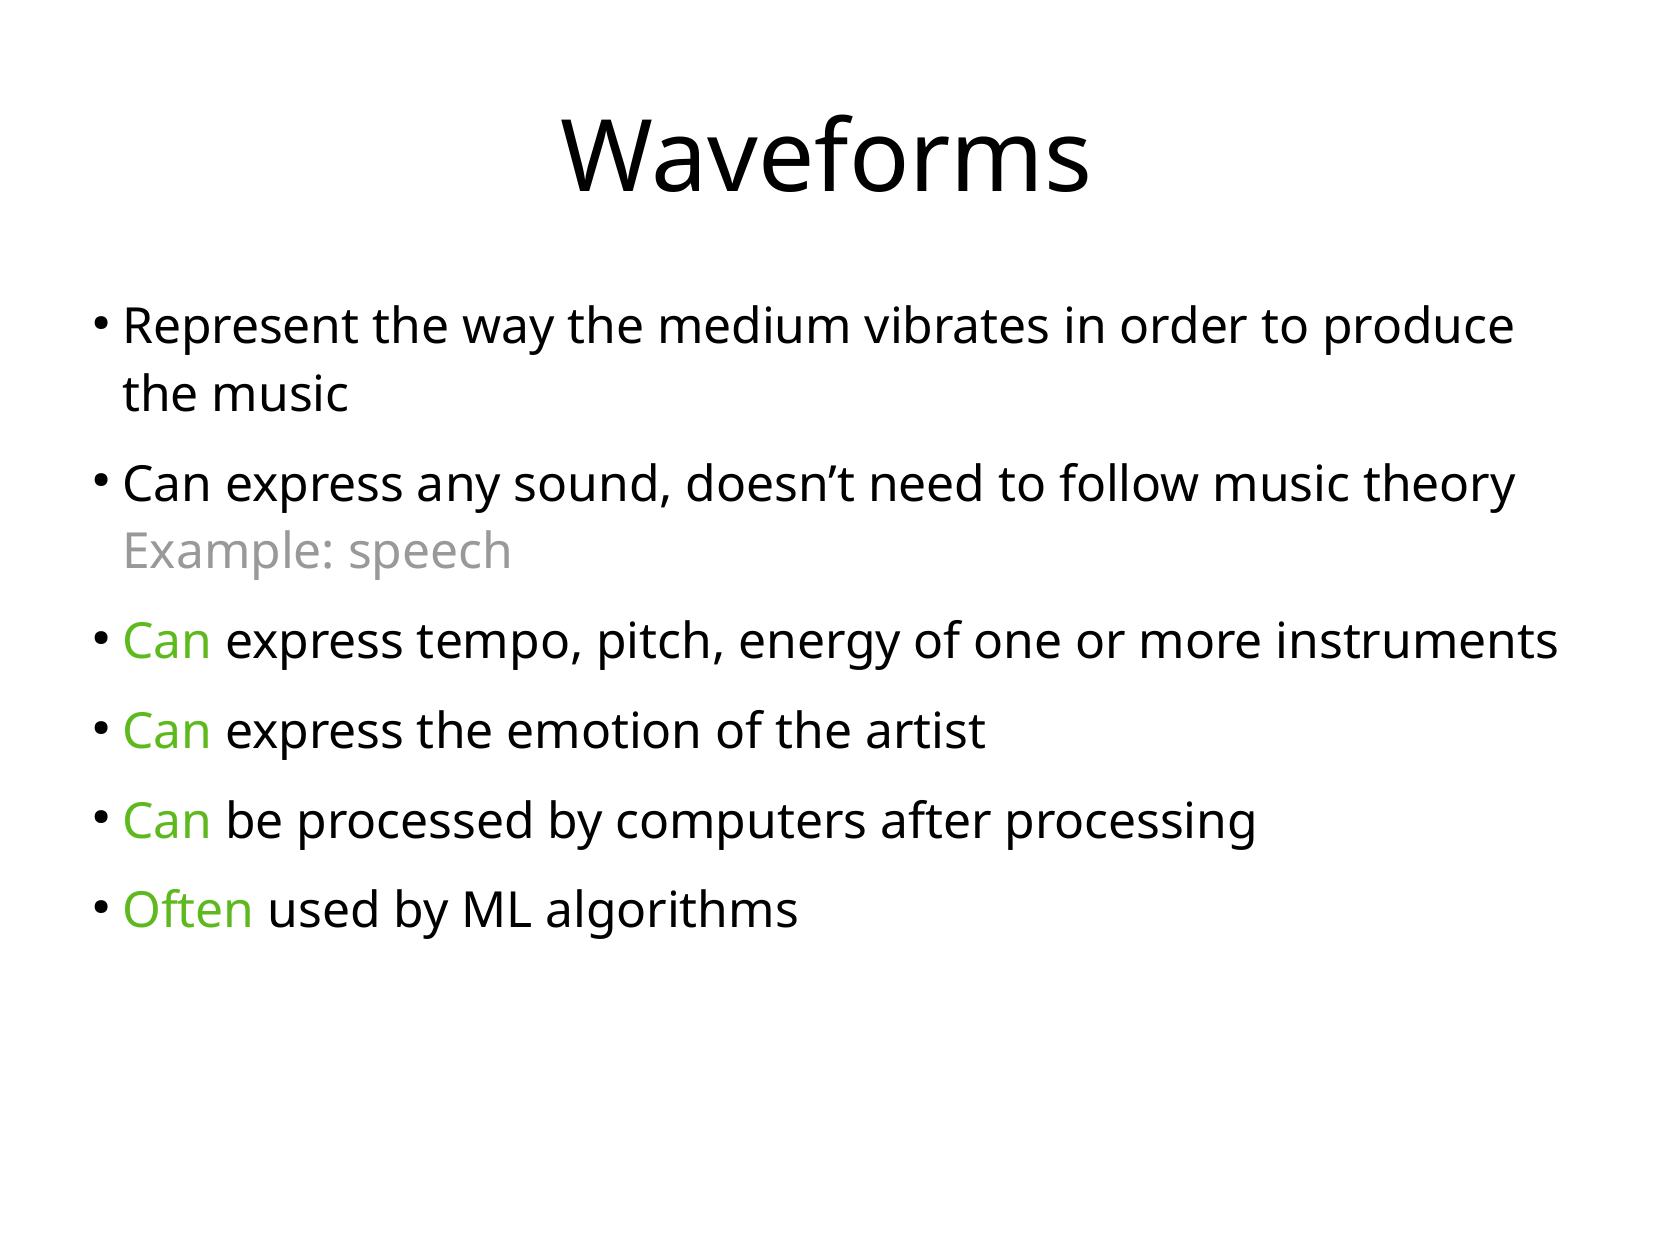

# Waveforms
Represent the way the medium vibrates in order to produce the music
Can express any sound, doesn’t need to follow music theory
Example: speech
Can express tempo, pitch, energy of one or more instruments
Can express the emotion of the artist
Can be processed by computers after processing
Often used by ML algorithms